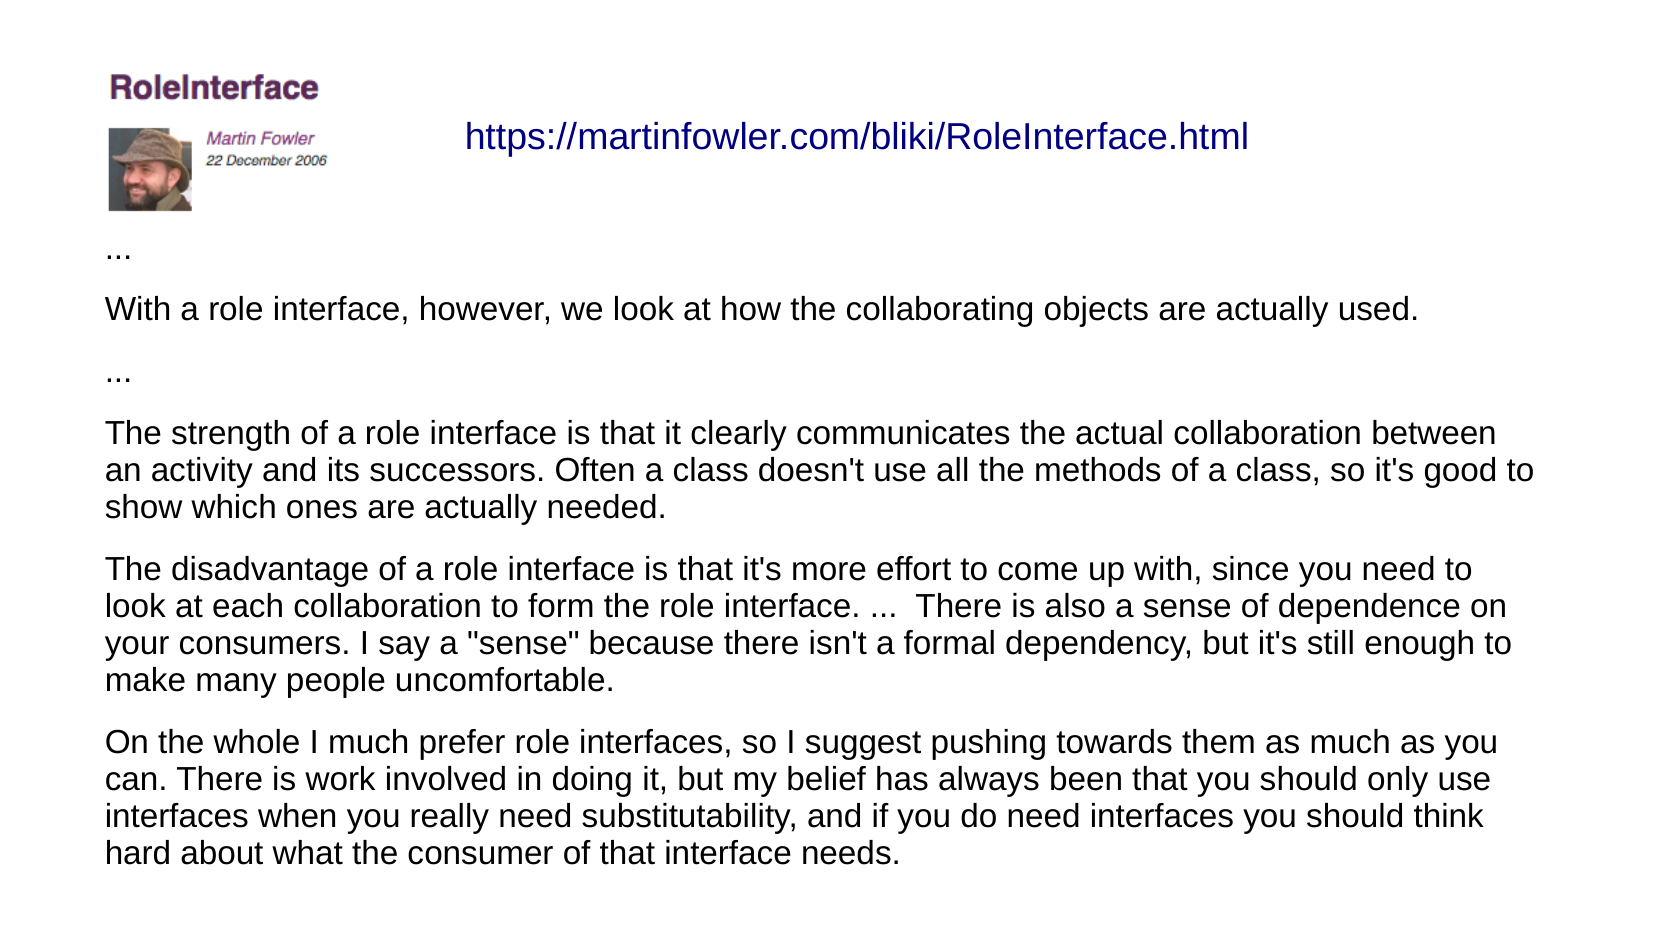

https://martinfowler.com/bliki/RoleInterface.html
...
With a role interface, however, we look at how the collaborating objects are actually used.
...
The strength of a role interface is that it clearly communicates the actual collaboration between an activity and its successors. Often a class doesn't use all the methods of a class, so it's good to show which ones are actually needed.
The disadvantage of a role interface is that it's more effort to come up with, since you need to look at each collaboration to form the role interface. ... There is also a sense of dependence on your consumers. I say a "sense" because there isn't a formal dependency, but it's still enough to make many people uncomfortable.
On the whole I much prefer role interfaces, so I suggest pushing towards them as much as you can. There is work involved in doing it, but my belief has always been that you should only use interfaces when you really need substitutability, and if you do need interfaces you should think hard about what the consumer of that interface needs.